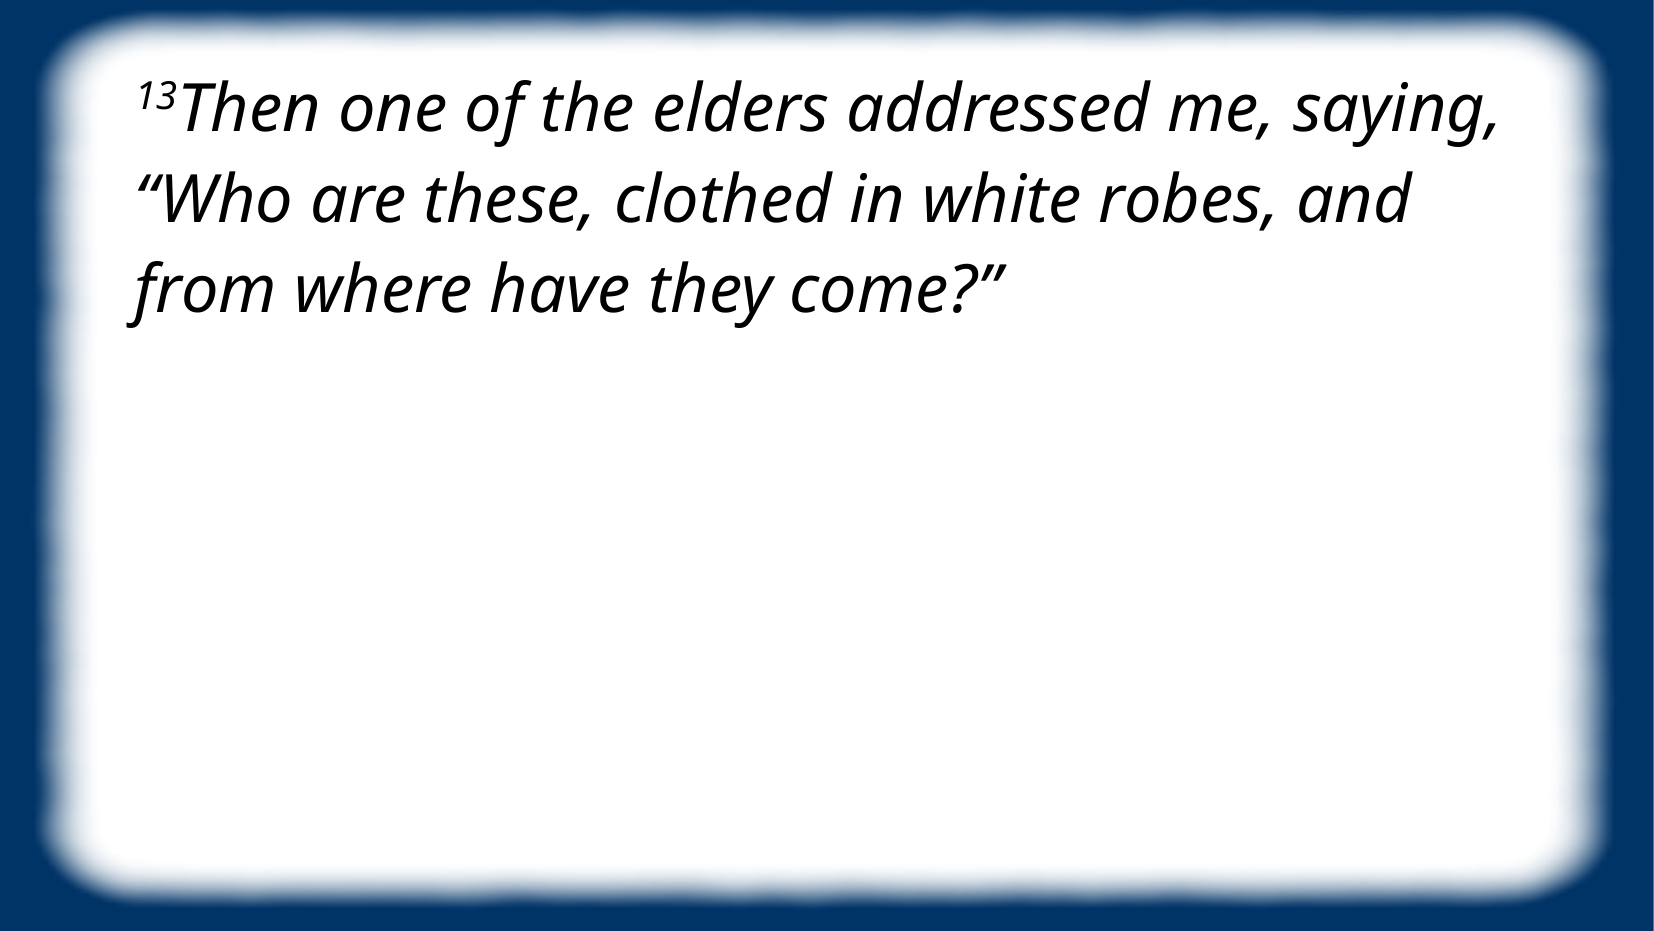

13Then one of the elders addressed me, saying, “Who are these, clothed in white robes, and from where have they come?”